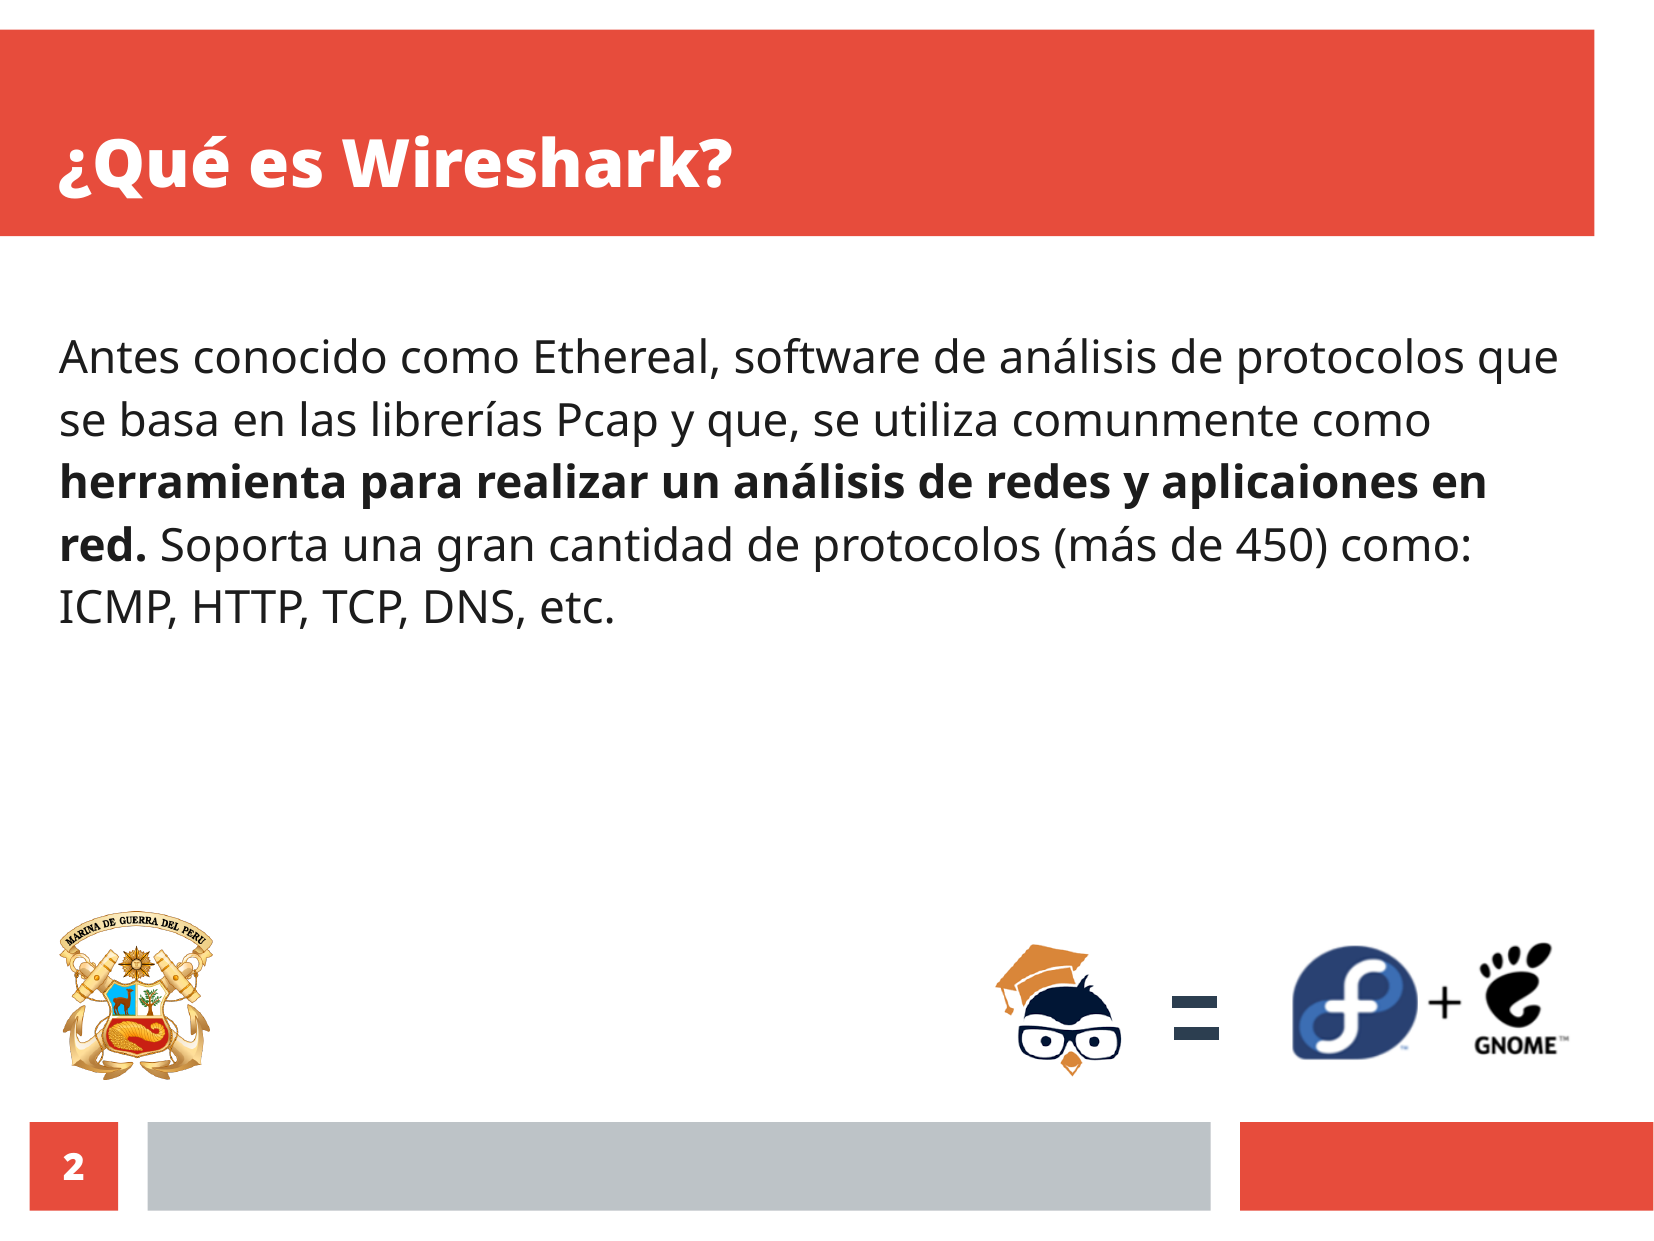

# ¿Qué es Wireshark?
Antes conocido como Ethereal, software de análisis de protocolos que se basa en las librerías Pcap y que, se utiliza comunmente como herramienta para realizar un análisis de redes y aplicaiones en red. Soporta una gran cantidad de protocolos (más de 450) como: ICMP, HTTP, TCP, DNS, etc.
2